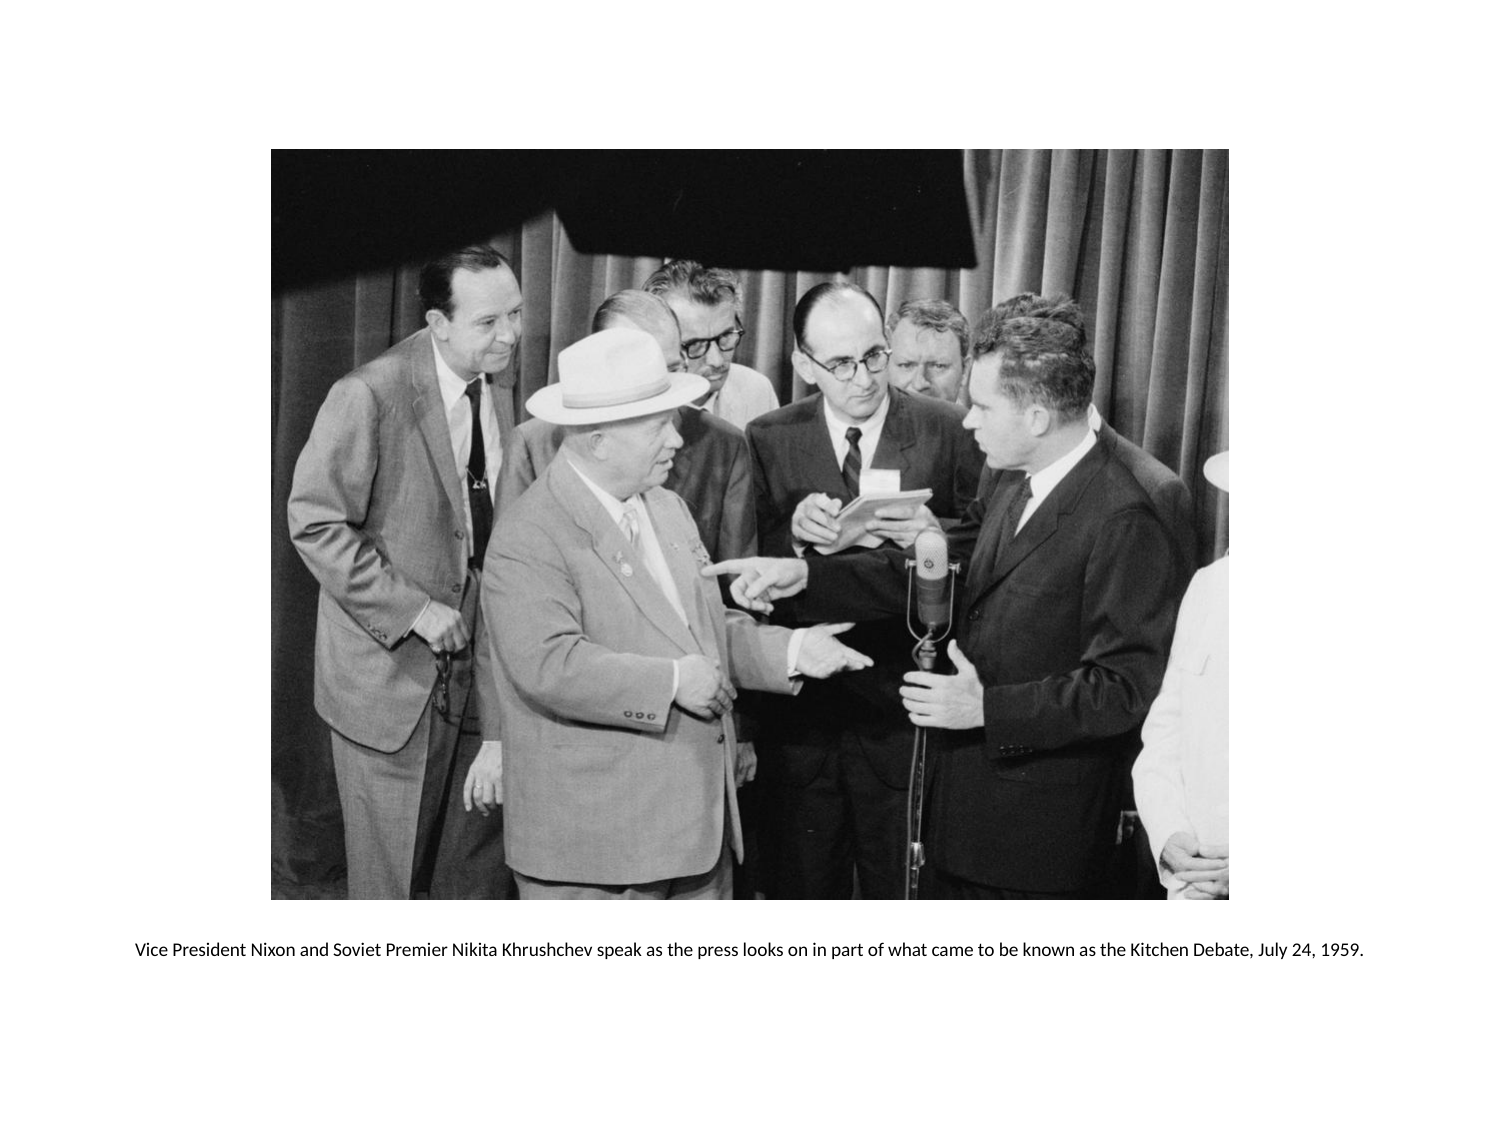

Vice President Nixon and Soviet Premier Nikita Khrushchev speak as the press looks on in part of what came to be known as the Kitchen Debate, July 24, 1959.